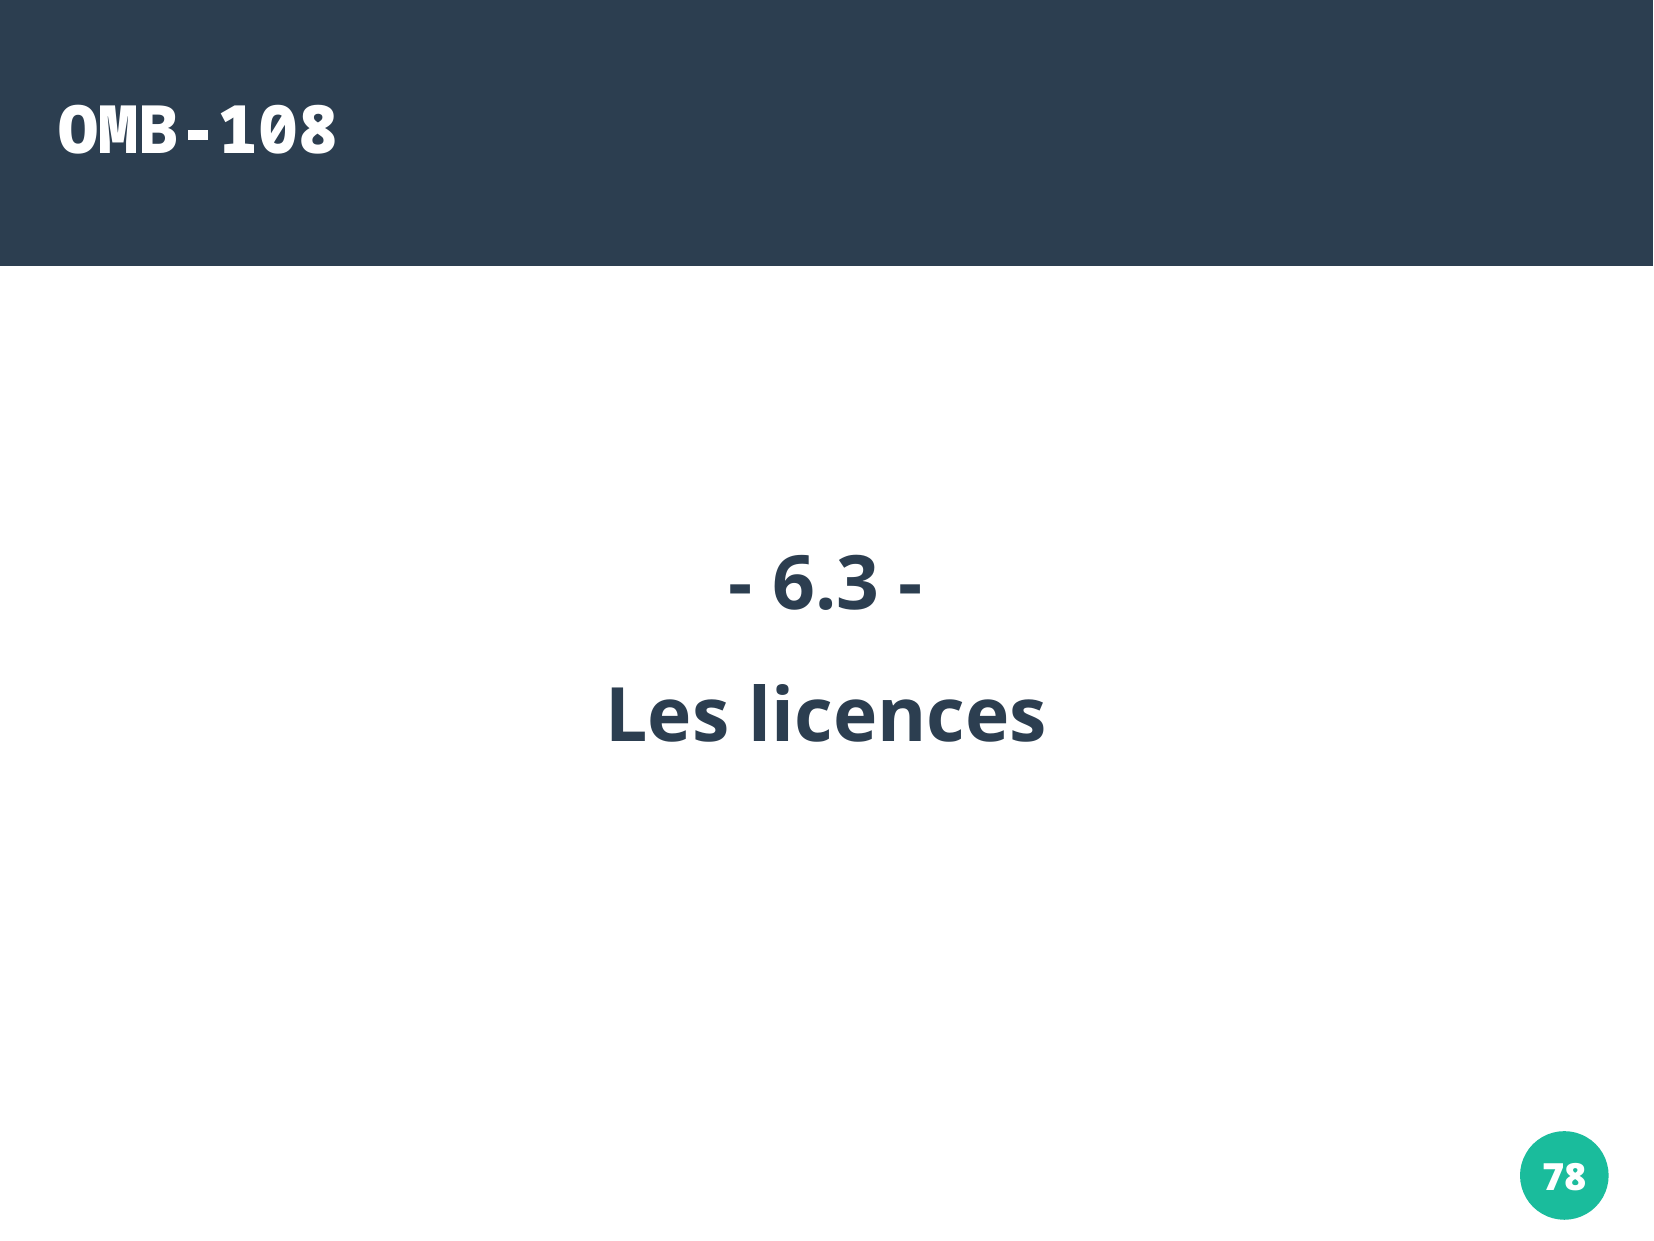

# OMB-108
- 6.3 -
Les licences
78